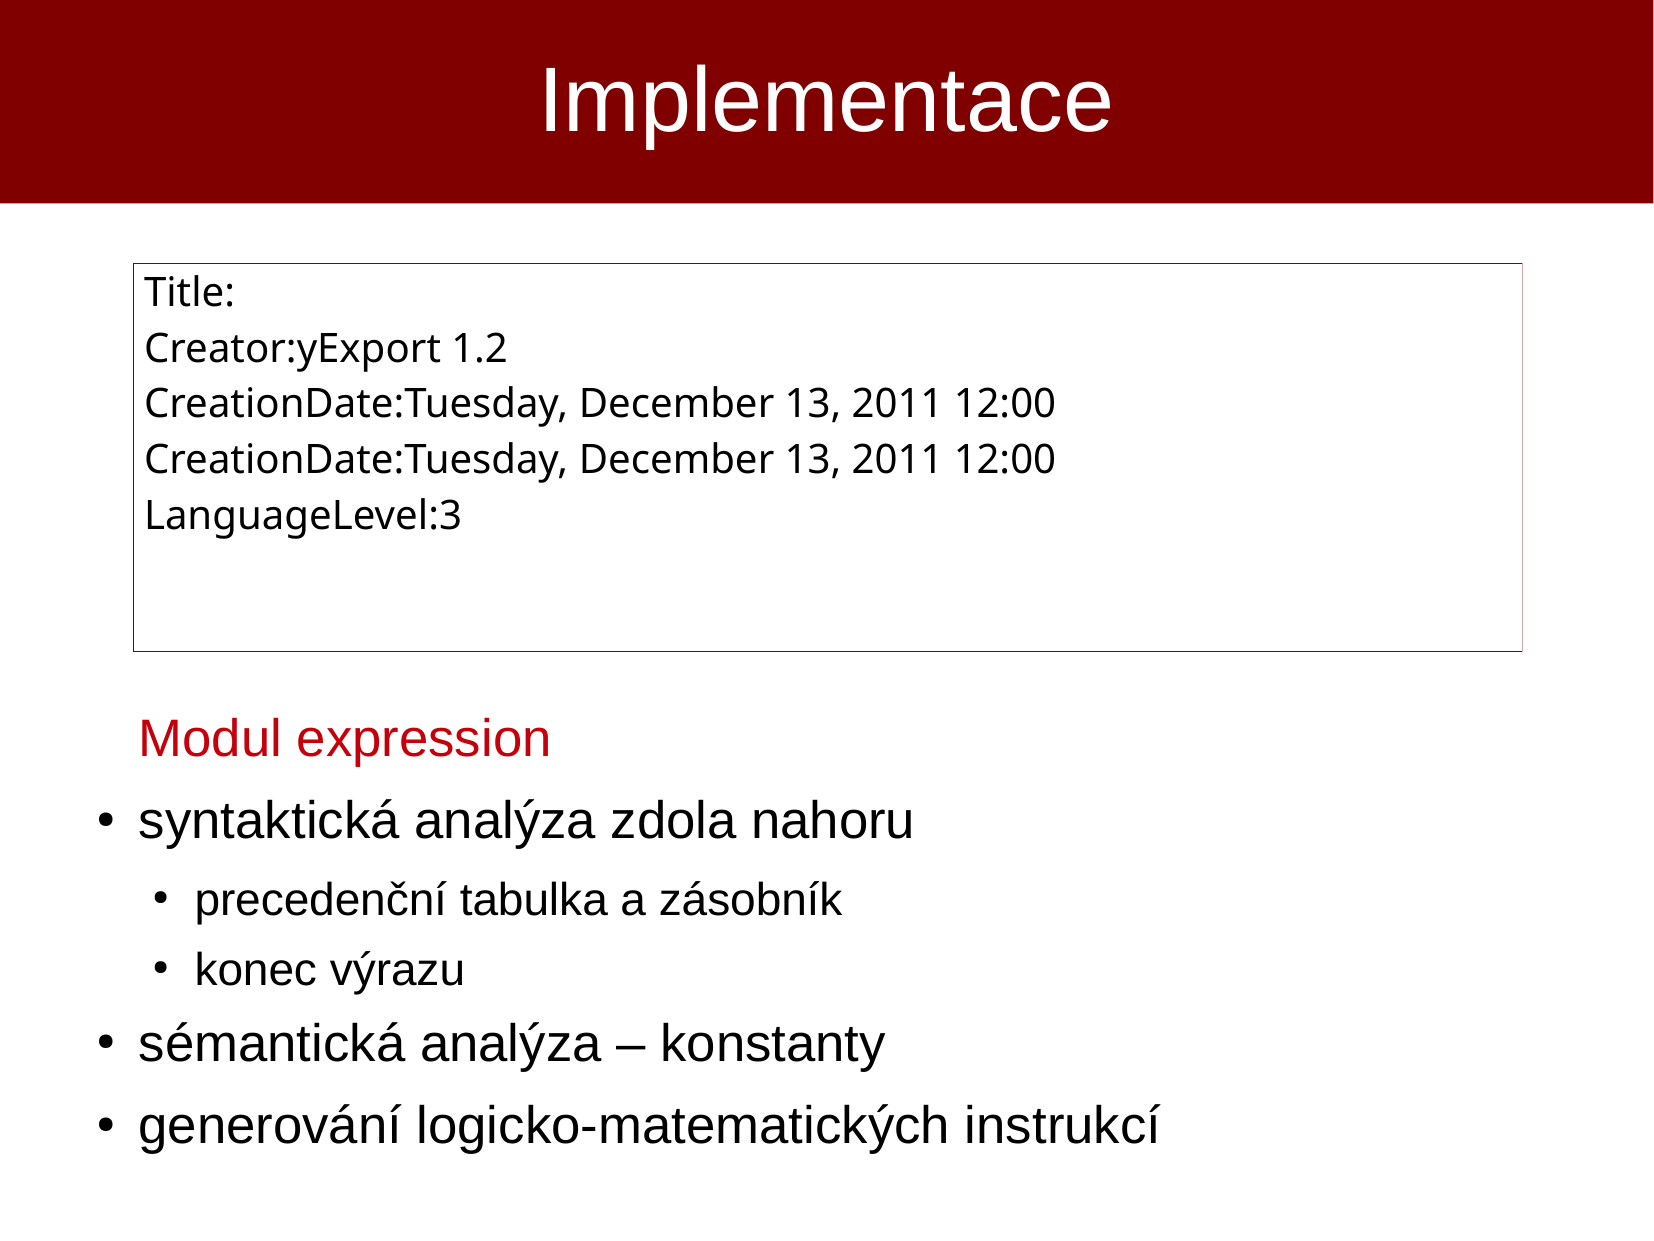

# Implementace
Modul expression
syntaktická analýza zdola nahoru
precedenční tabulka a zásobník
konec výrazu
sémantická analýza – konstanty
generování logicko-matematických instrukcí